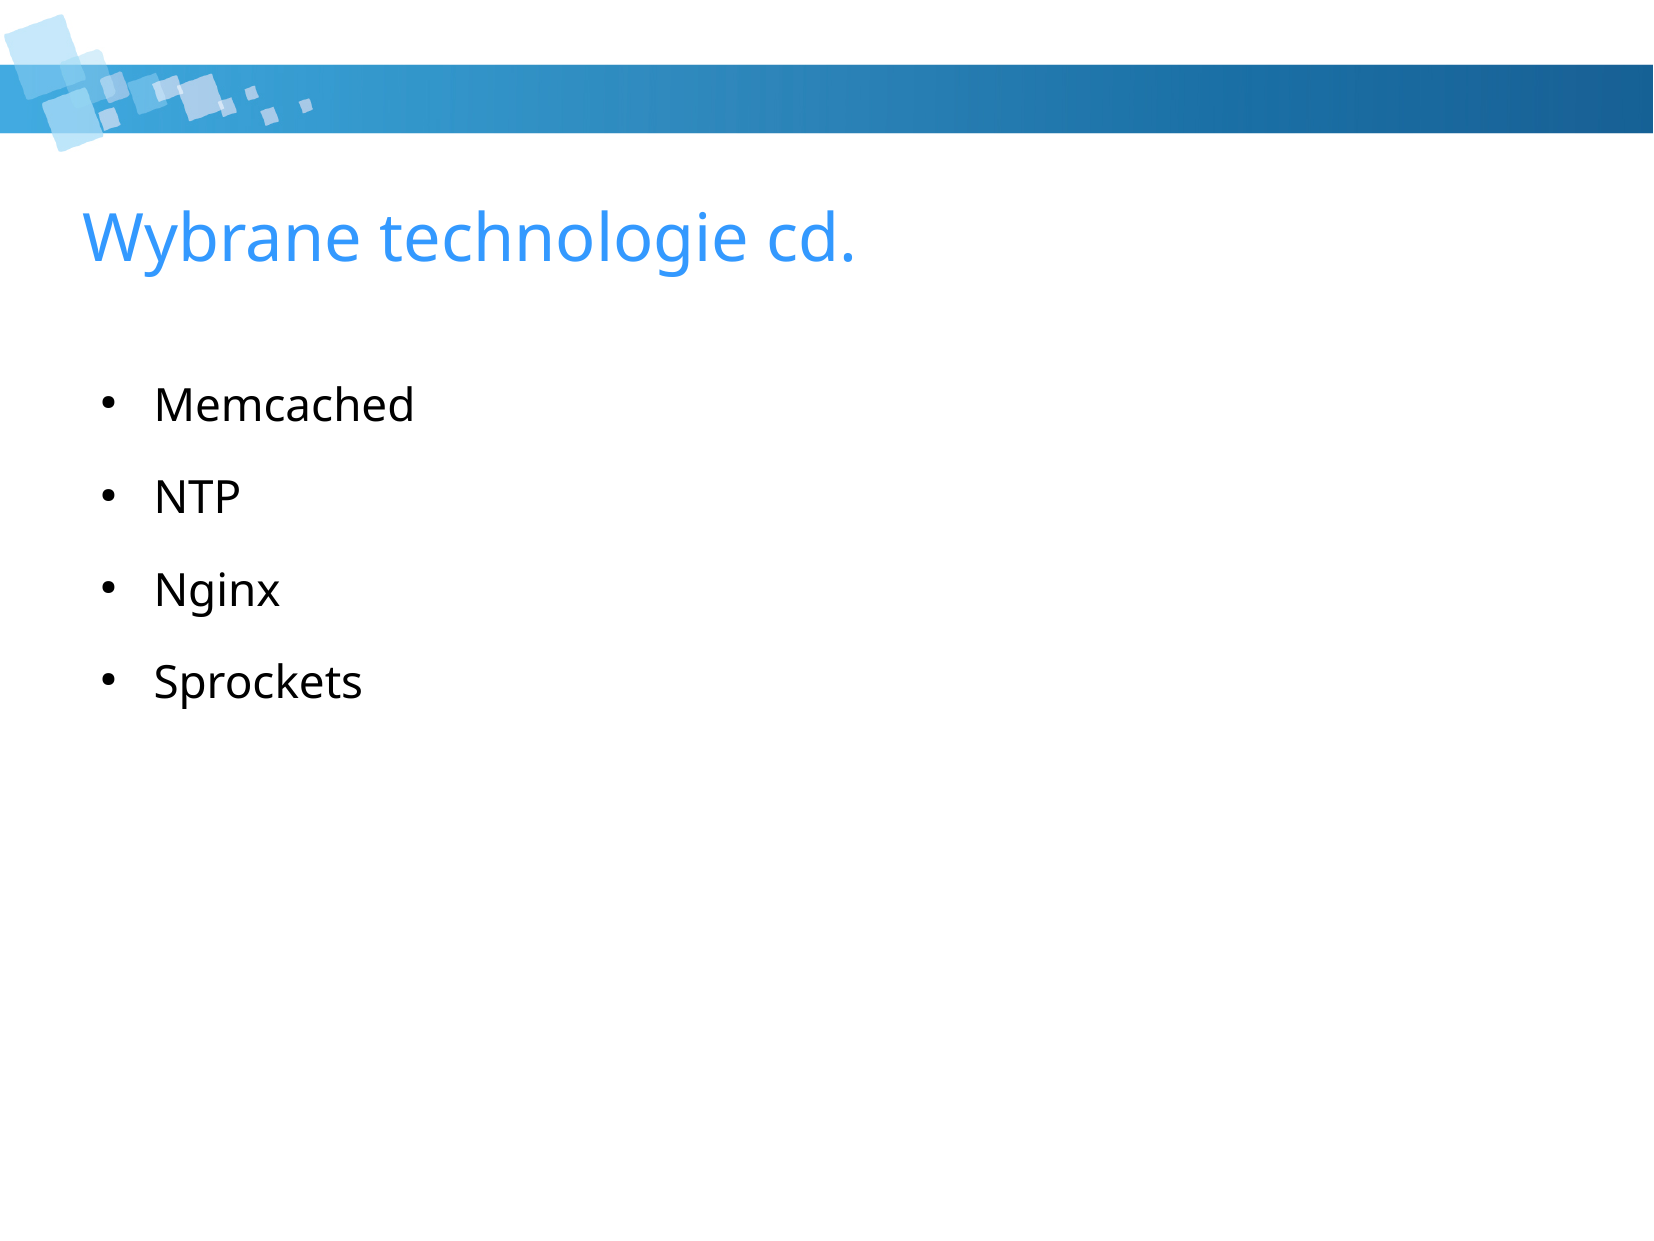

# Wybrane technologie cd.
Memcached
NTP
Nginx
Sprockets